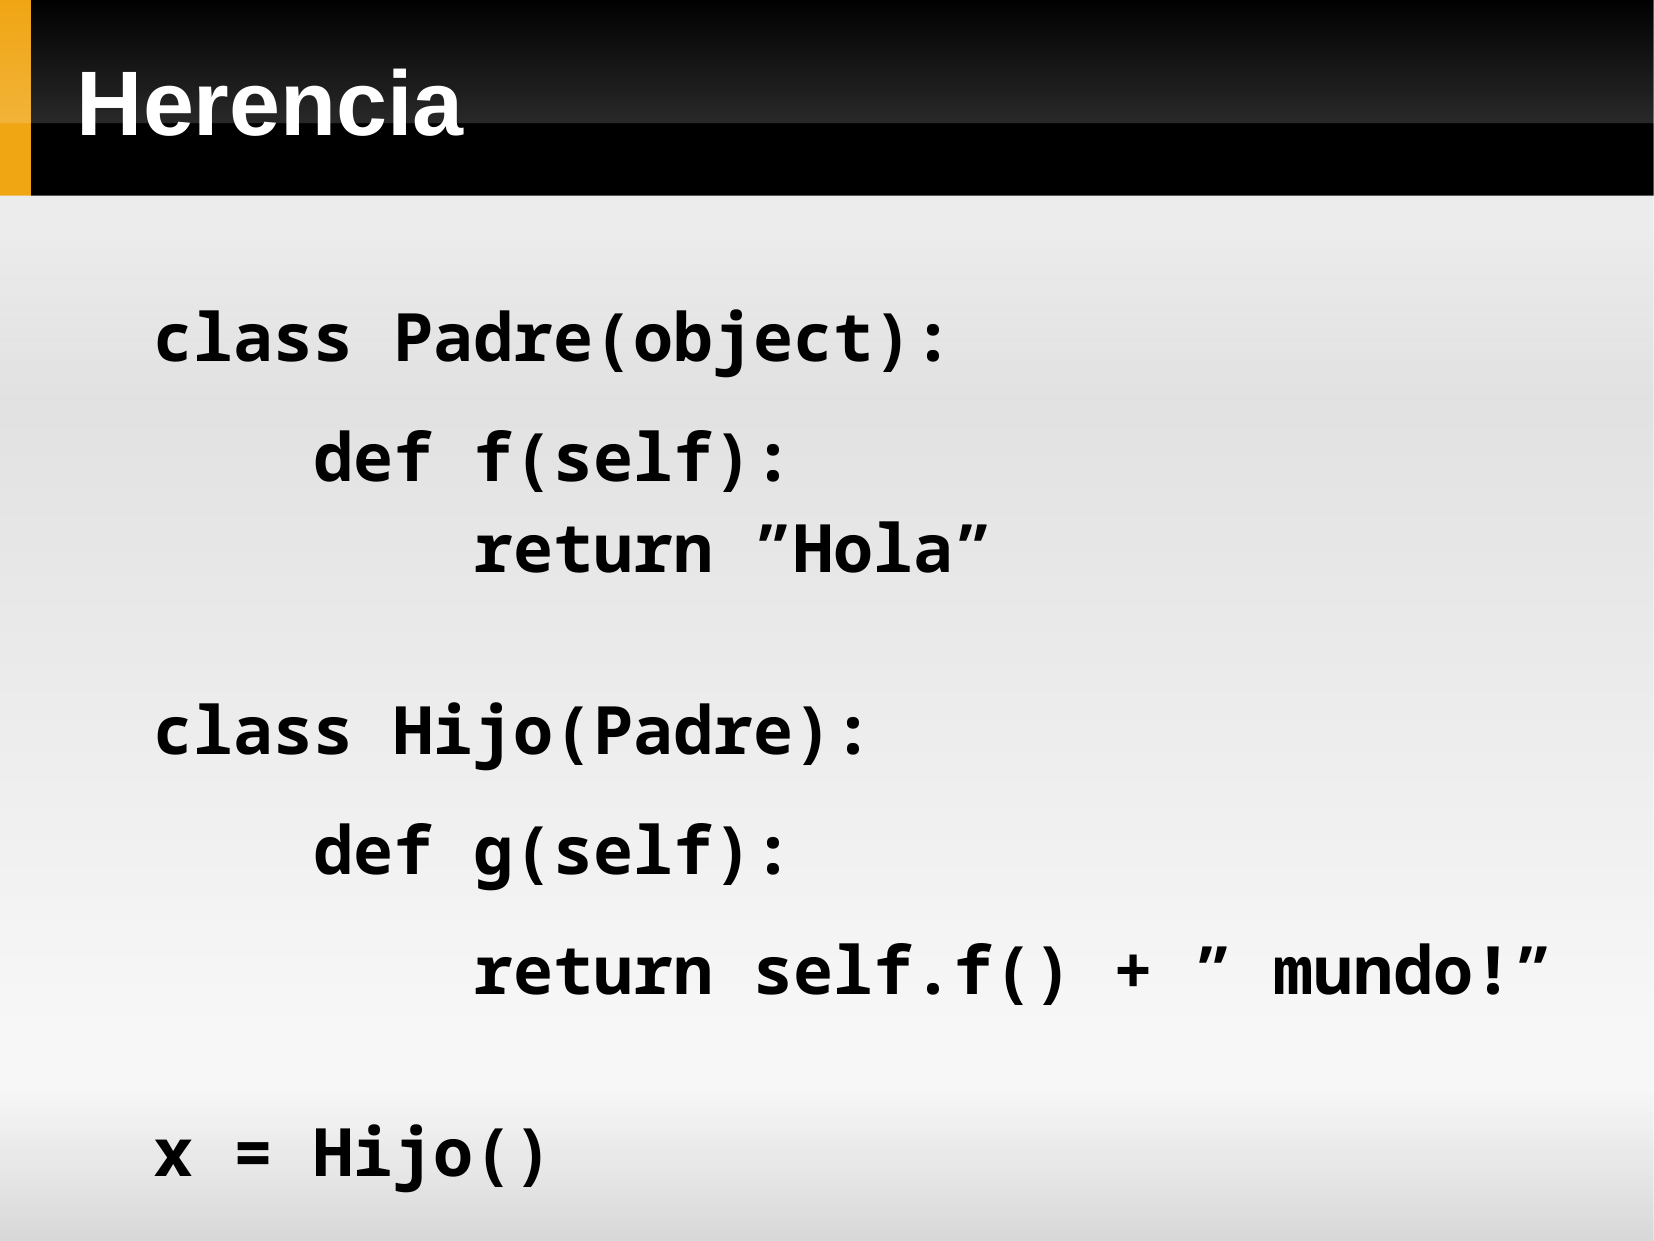

# Herencia
class Padre(object):
 def f(self):
 return ”Hola”
class Hijo(Padre):
 def g(self):
 return self.f() + ” mundo!”
x = Hijo()
x.g() # ”Hola mundo!”